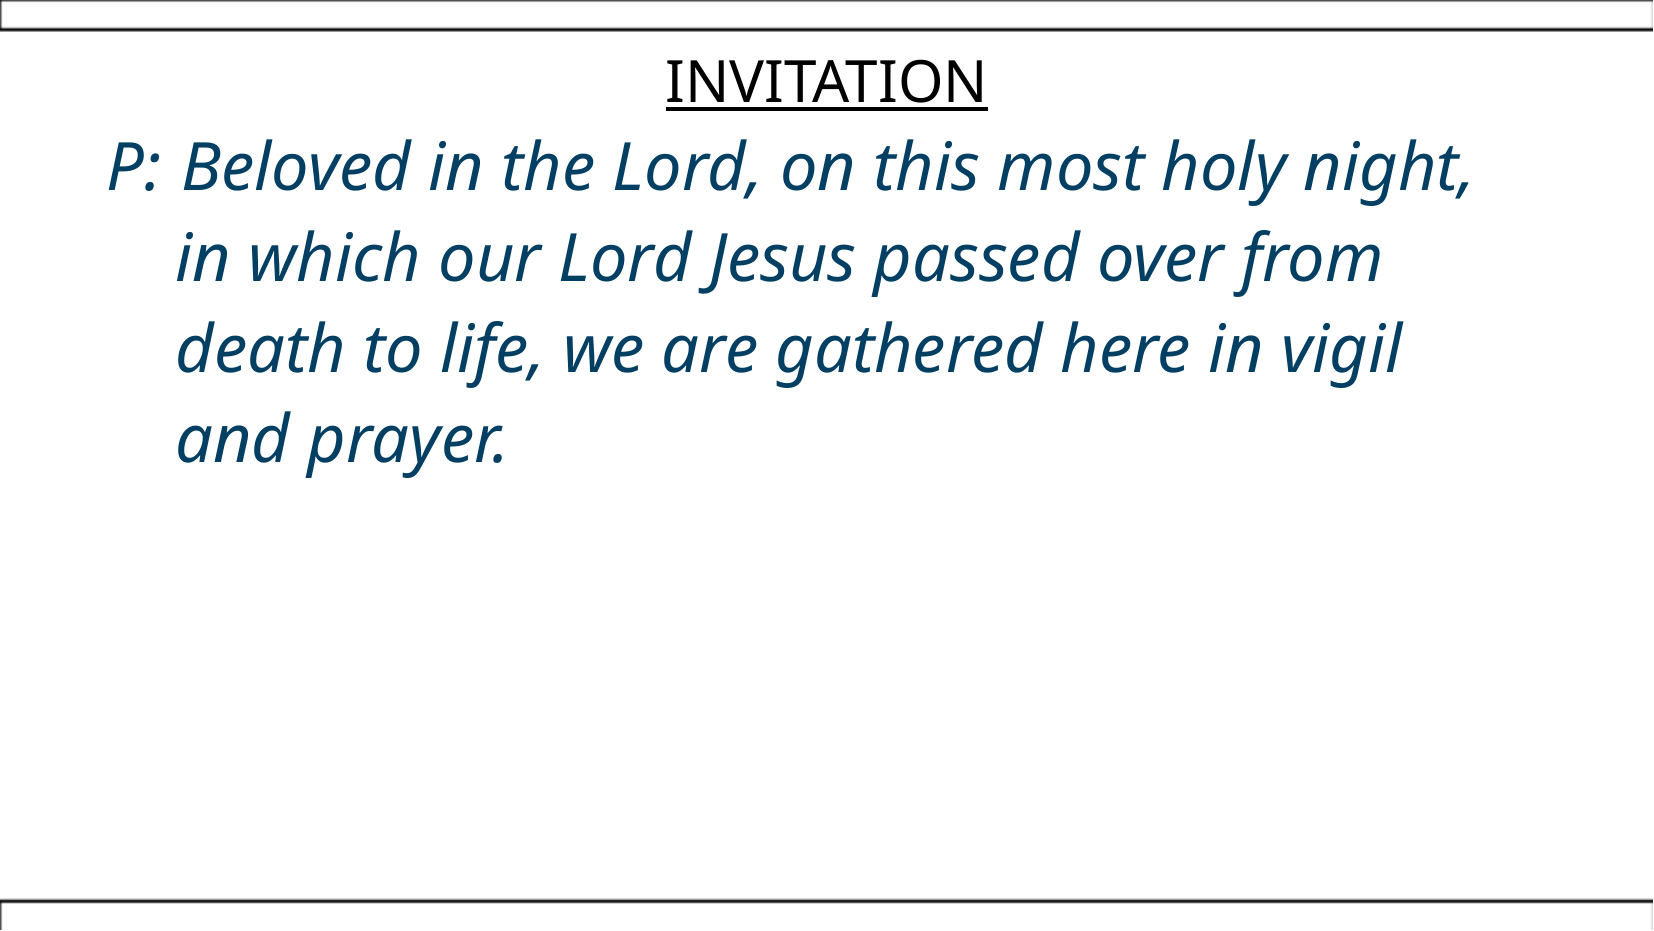

INVITATION
P:	Beloved in the Lord, on this most holy night,
 in which our Lord Jesus passed over from
 death to life, we are gathered here in vigil
 and prayer.